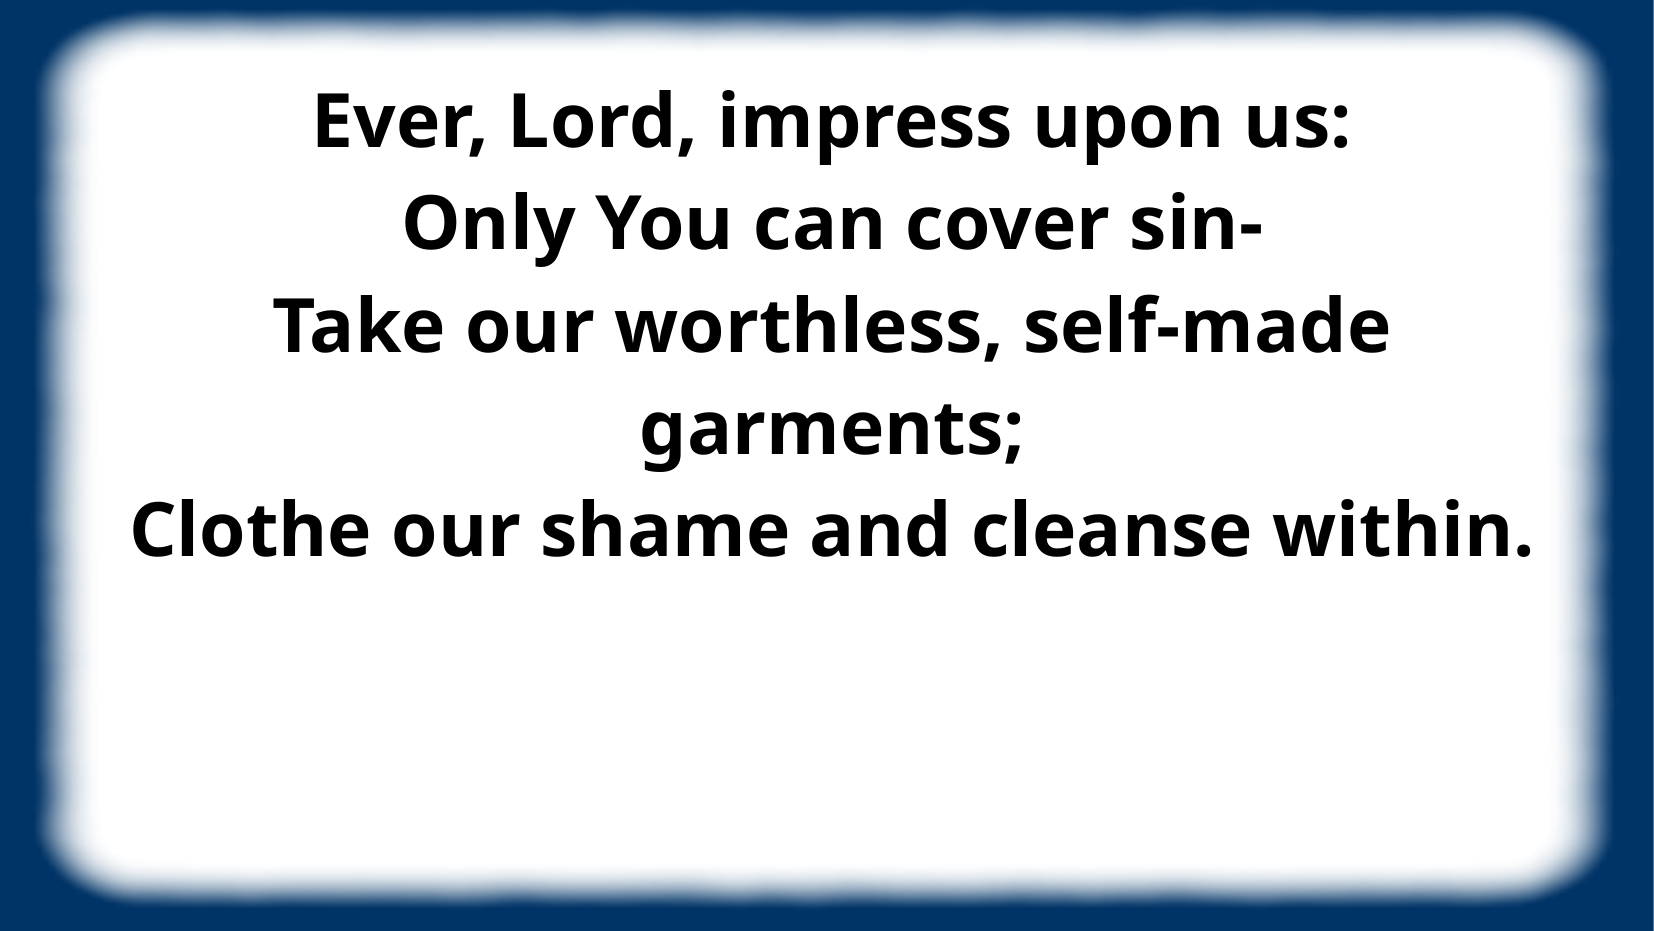

Ever, Lord, impress upon us:
Only You can cover sin-
Take our worthless, self-made garments;
Clothe our shame and cleanse within.